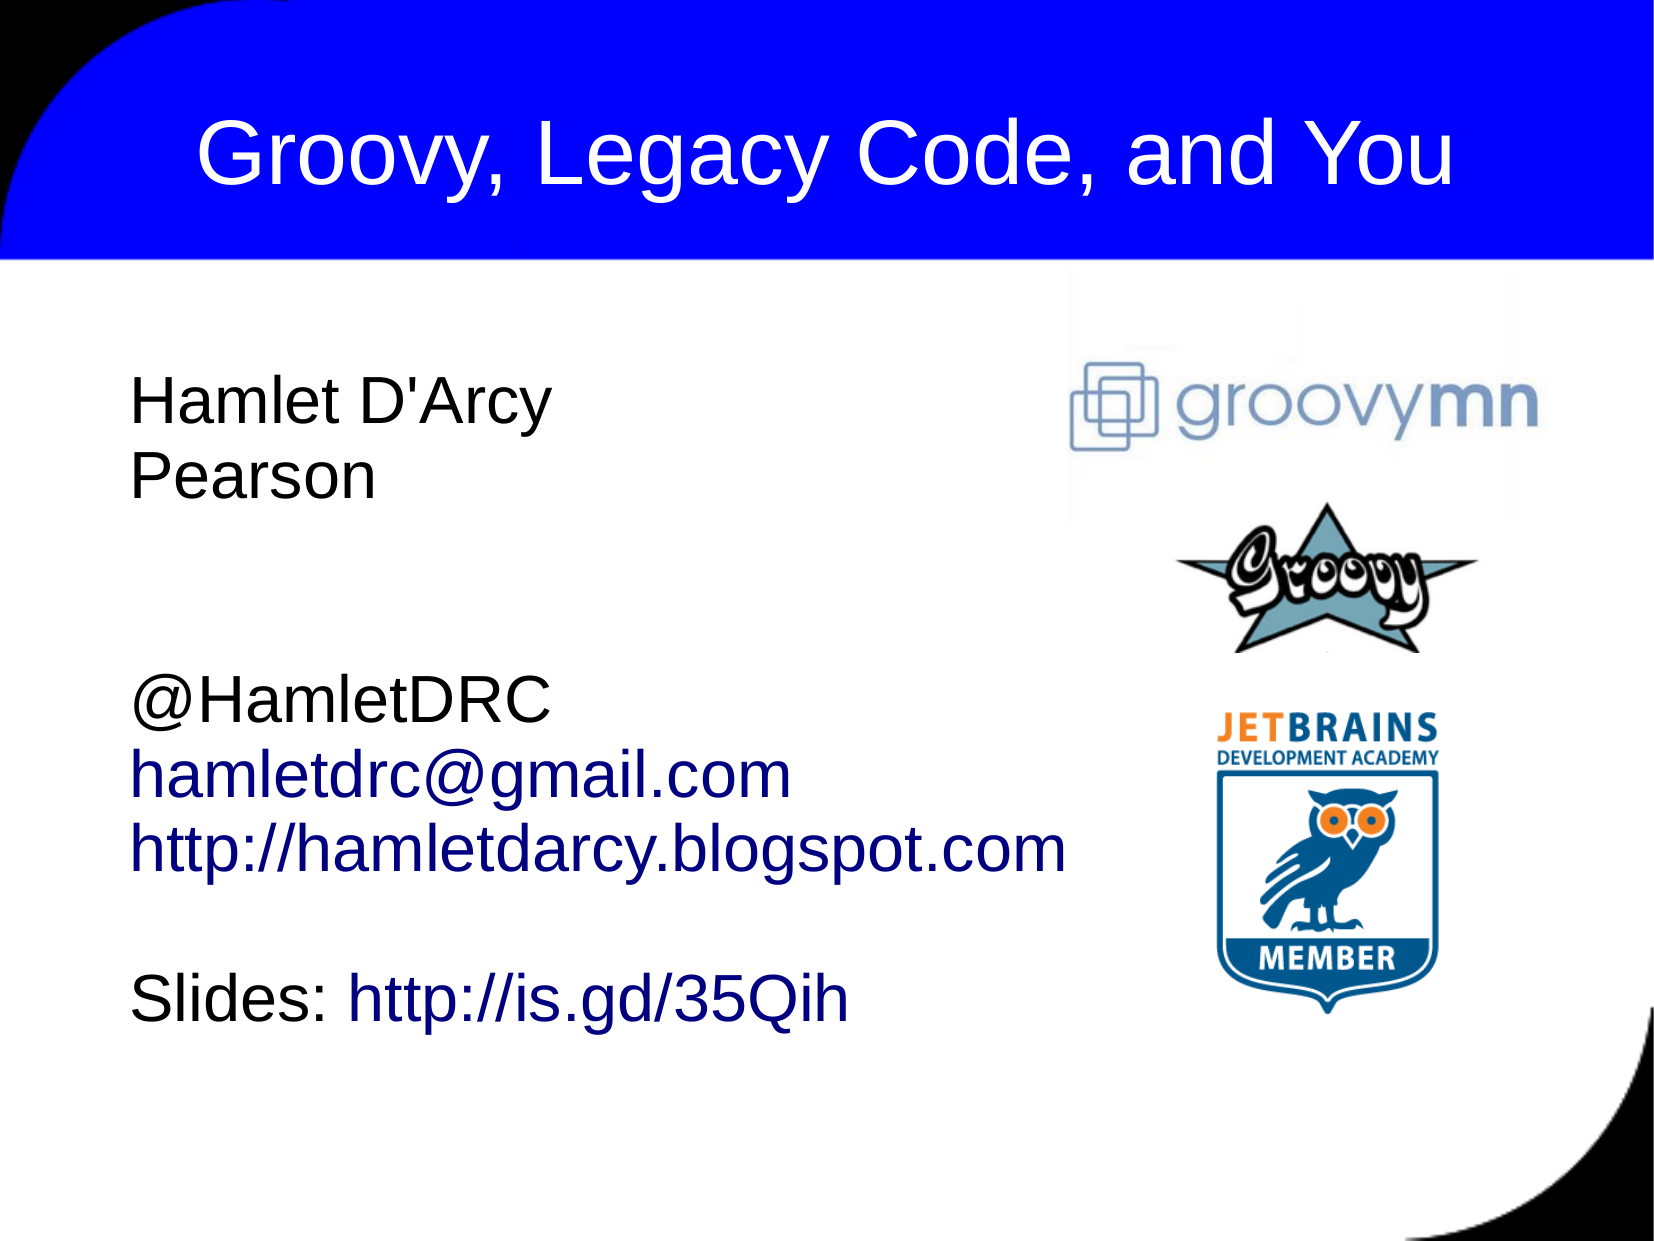

# Groovy, Legacy Code, and You
Hamlet D'Arcy
Pearson
@HamletDRC
hamletdrc@gmail.com
http://hamletdarcy.blogspot.com
Slides: http://is.gd/35Qih